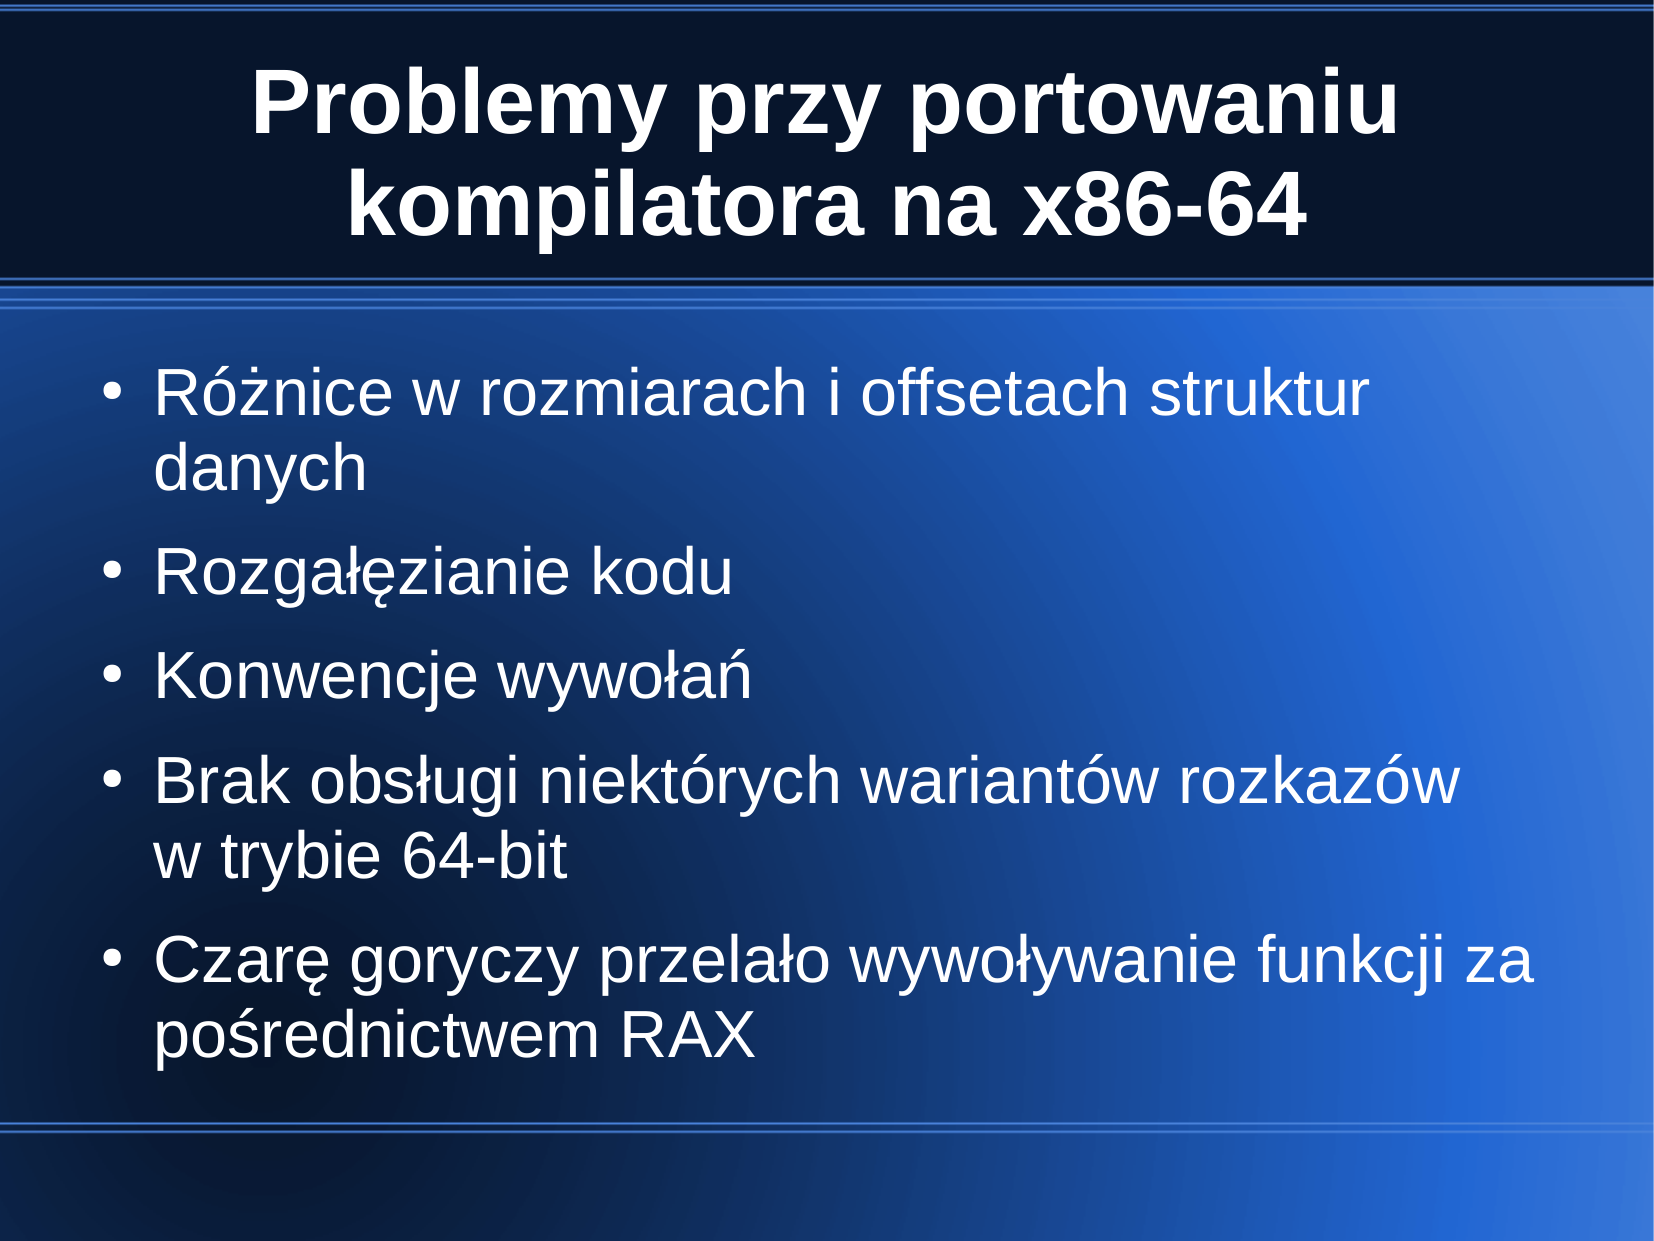

# Problemy przy portowaniu kompilatora na x86-64
Różnice w rozmiarach i offsetach struktur danych
Rozgałęzianie kodu
Konwencje wywołań
Brak obsługi niektórych wariantów rozkazów w trybie 64-bit
Czarę goryczy przelało wywoływanie funkcji za pośrednictwem RAX